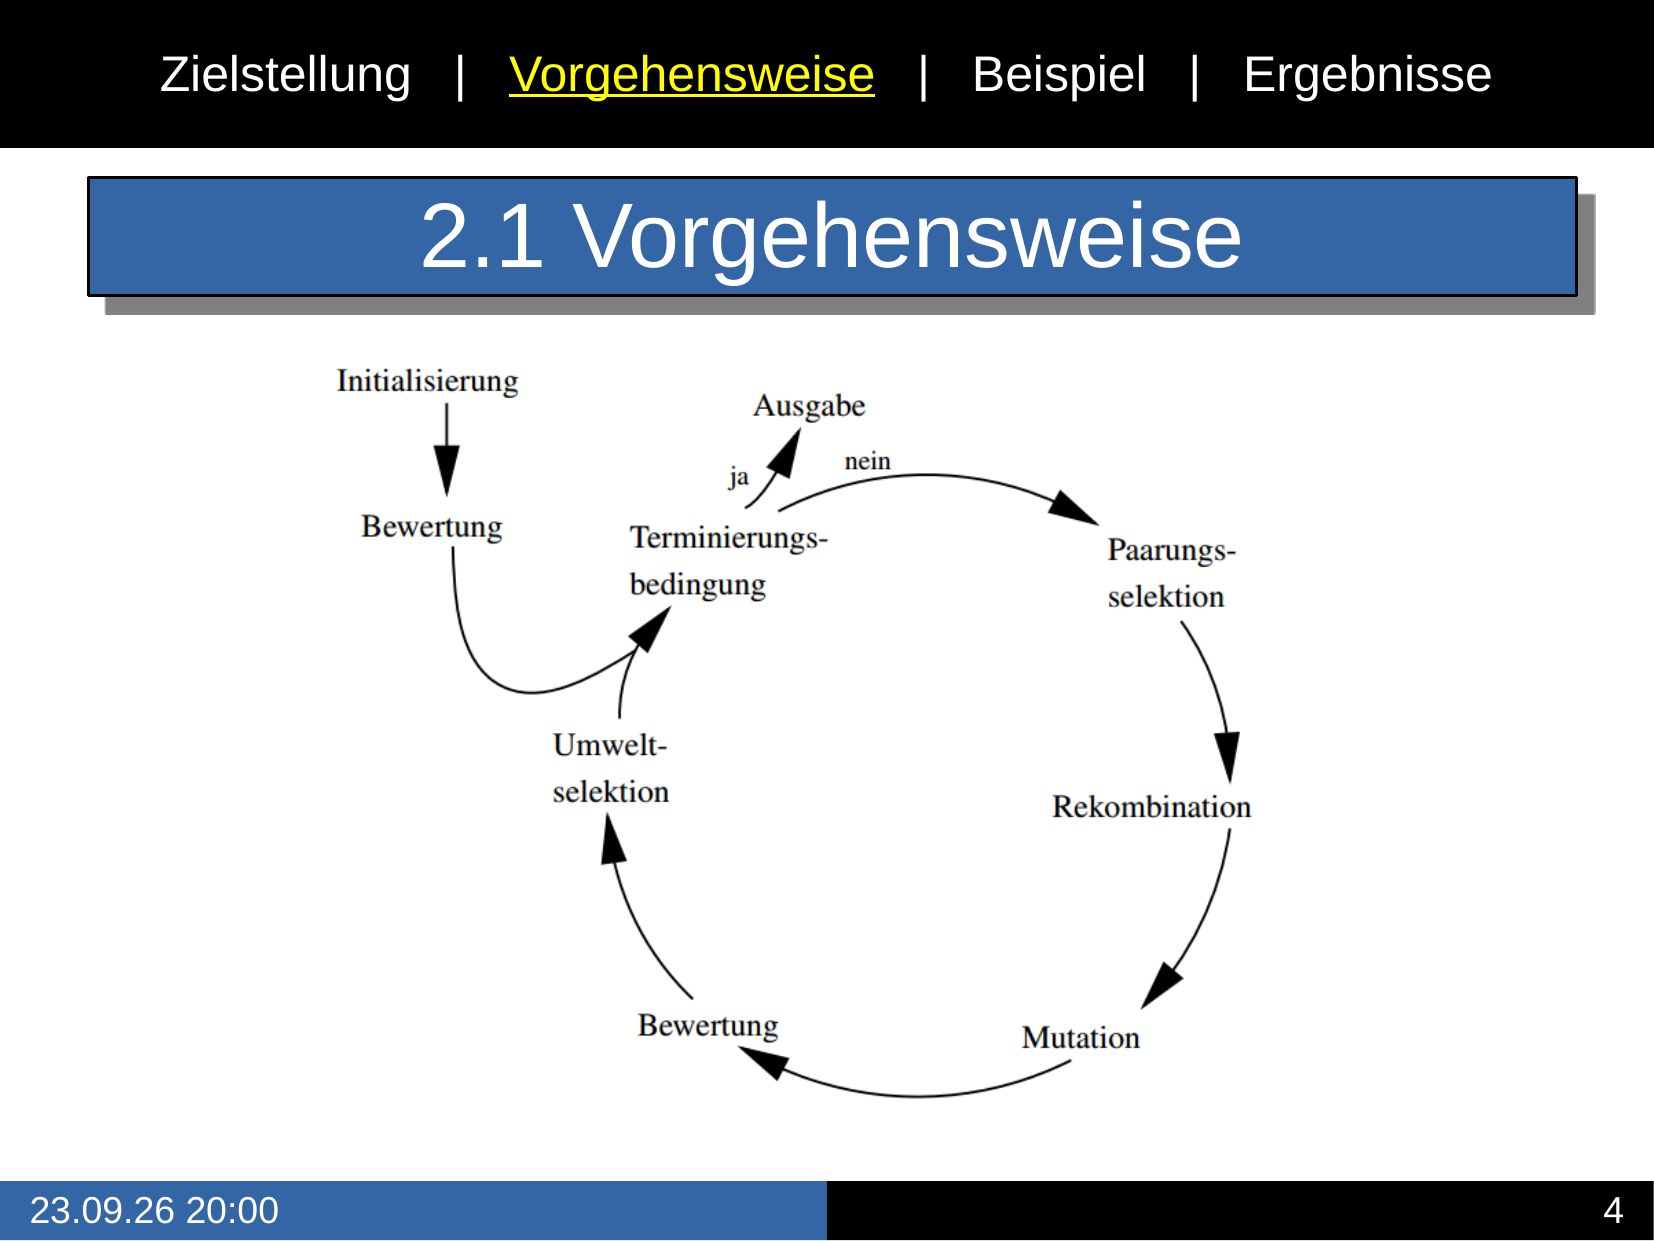

Zielstellung | Vorgehensweise | Beispiel | Ergebnisse
# 2.1 Vorgehensweise
4